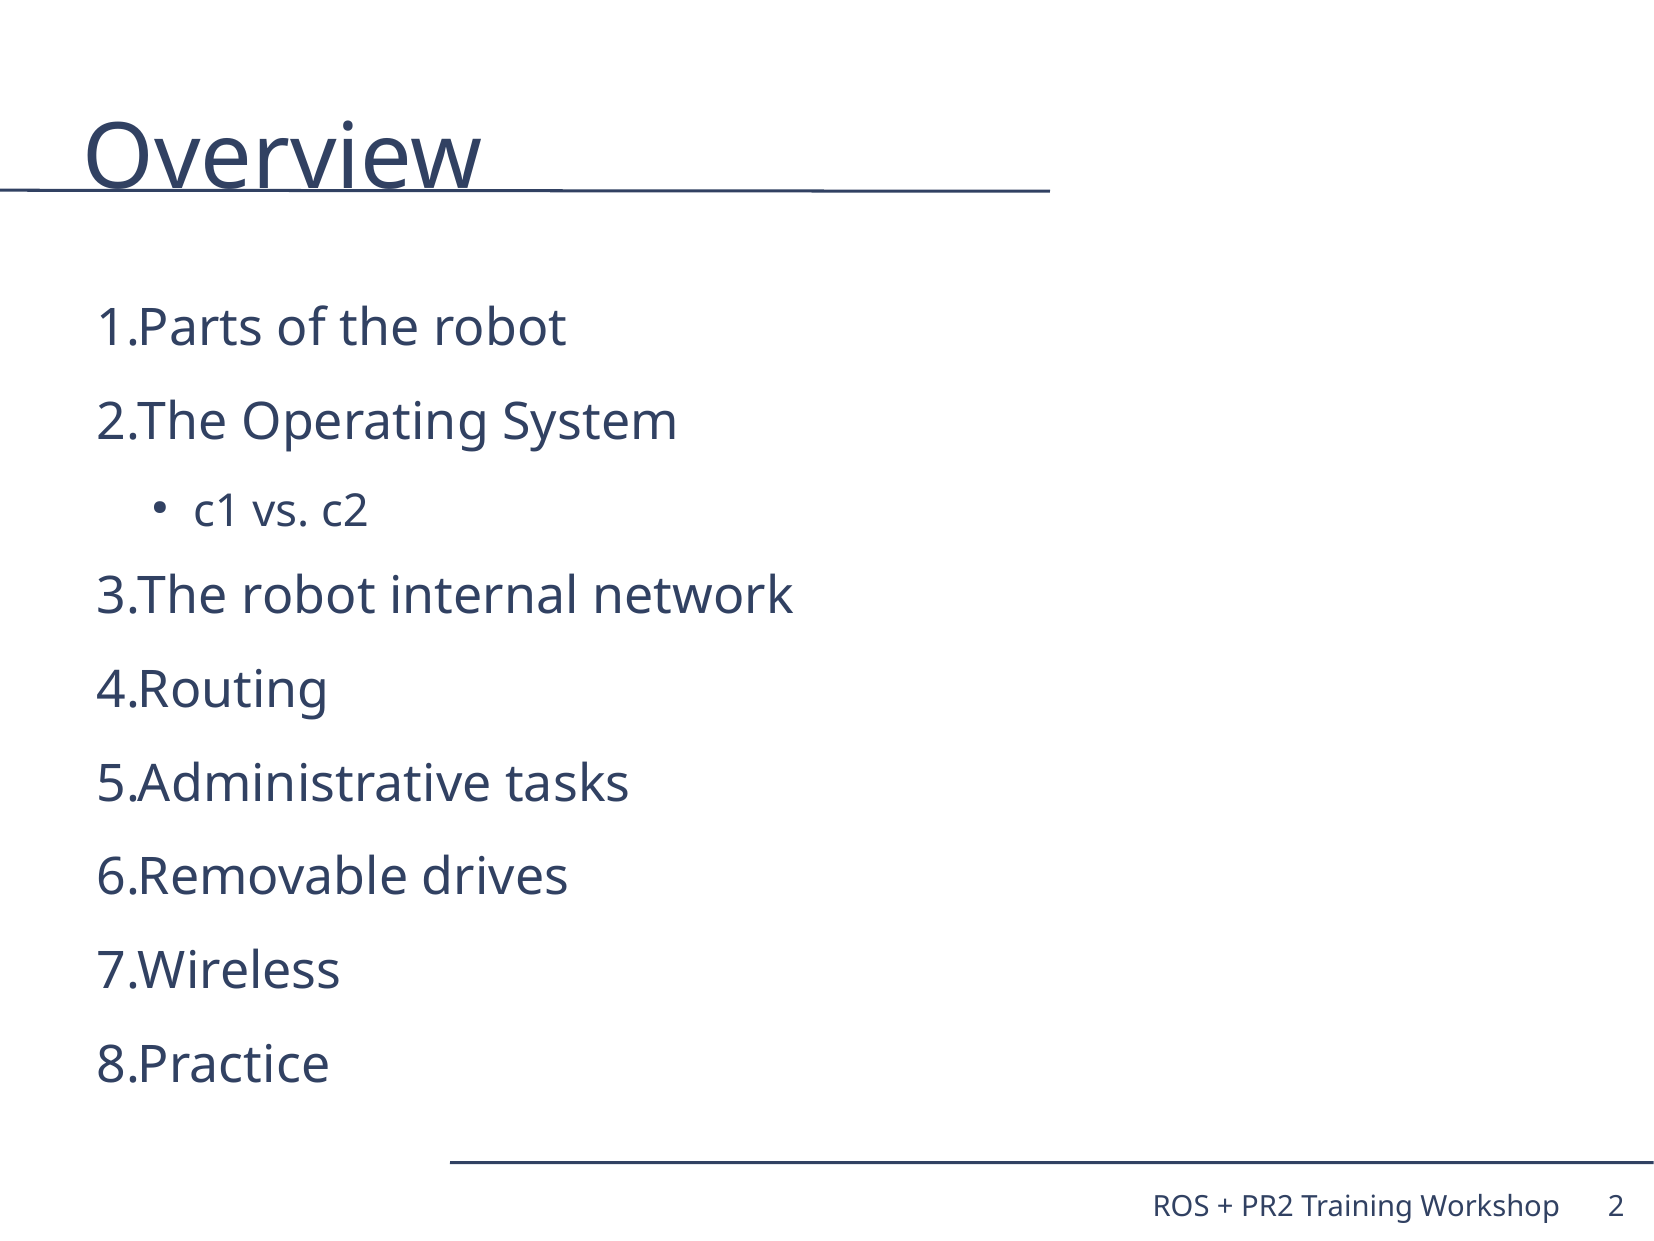

# Overview
Parts of the robot
The Operating System
c1 vs. c2
The robot internal network
Routing
Administrative tasks
Removable drives
Wireless
Practice